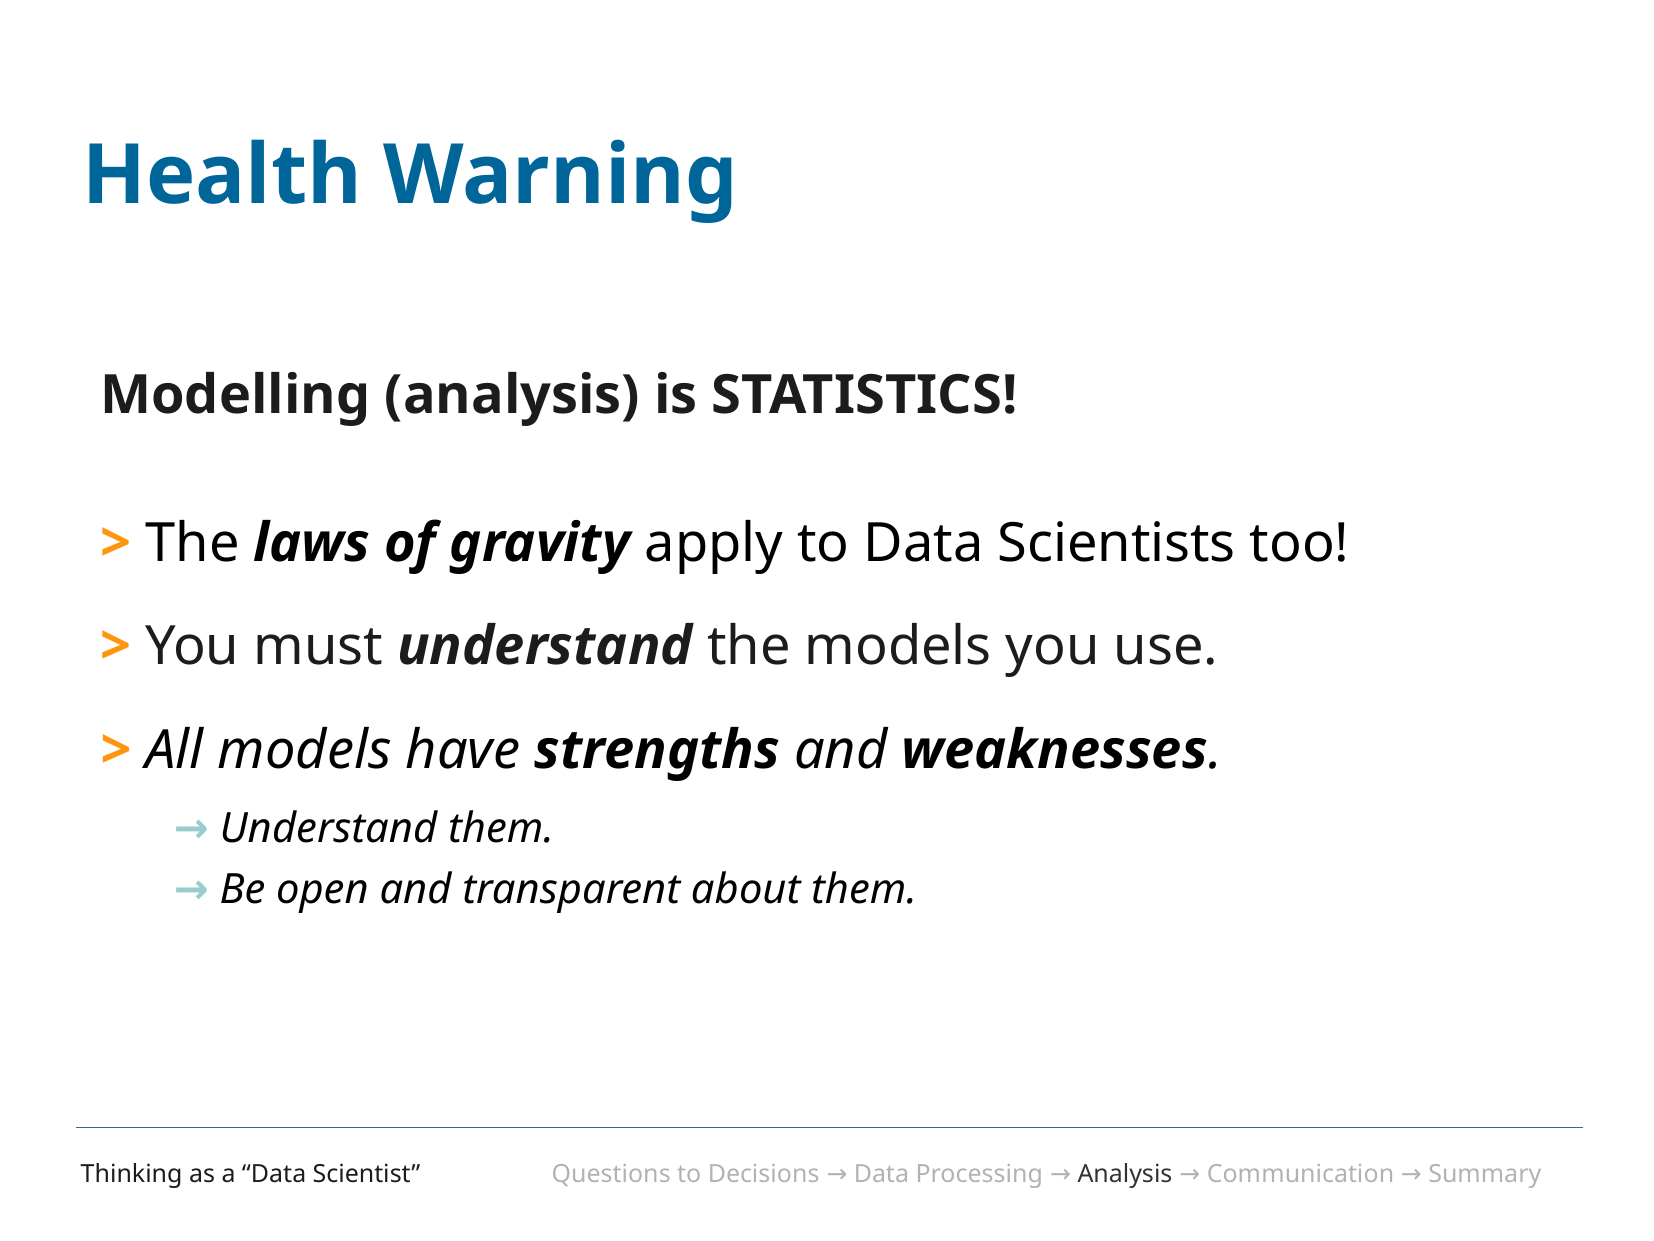

# Health Warning
Modelling (analysis) is STATISTICS!
> The laws of gravity apply to Data Scientists too!
> You must understand the models you use.
> All models have strengths and weaknesses.
	→ Understand them.
	→ Be open and transparent about them.
Thinking as a “Data Scientist”
Questions to Decisions → Data Processing → Analysis → Communication → Summary